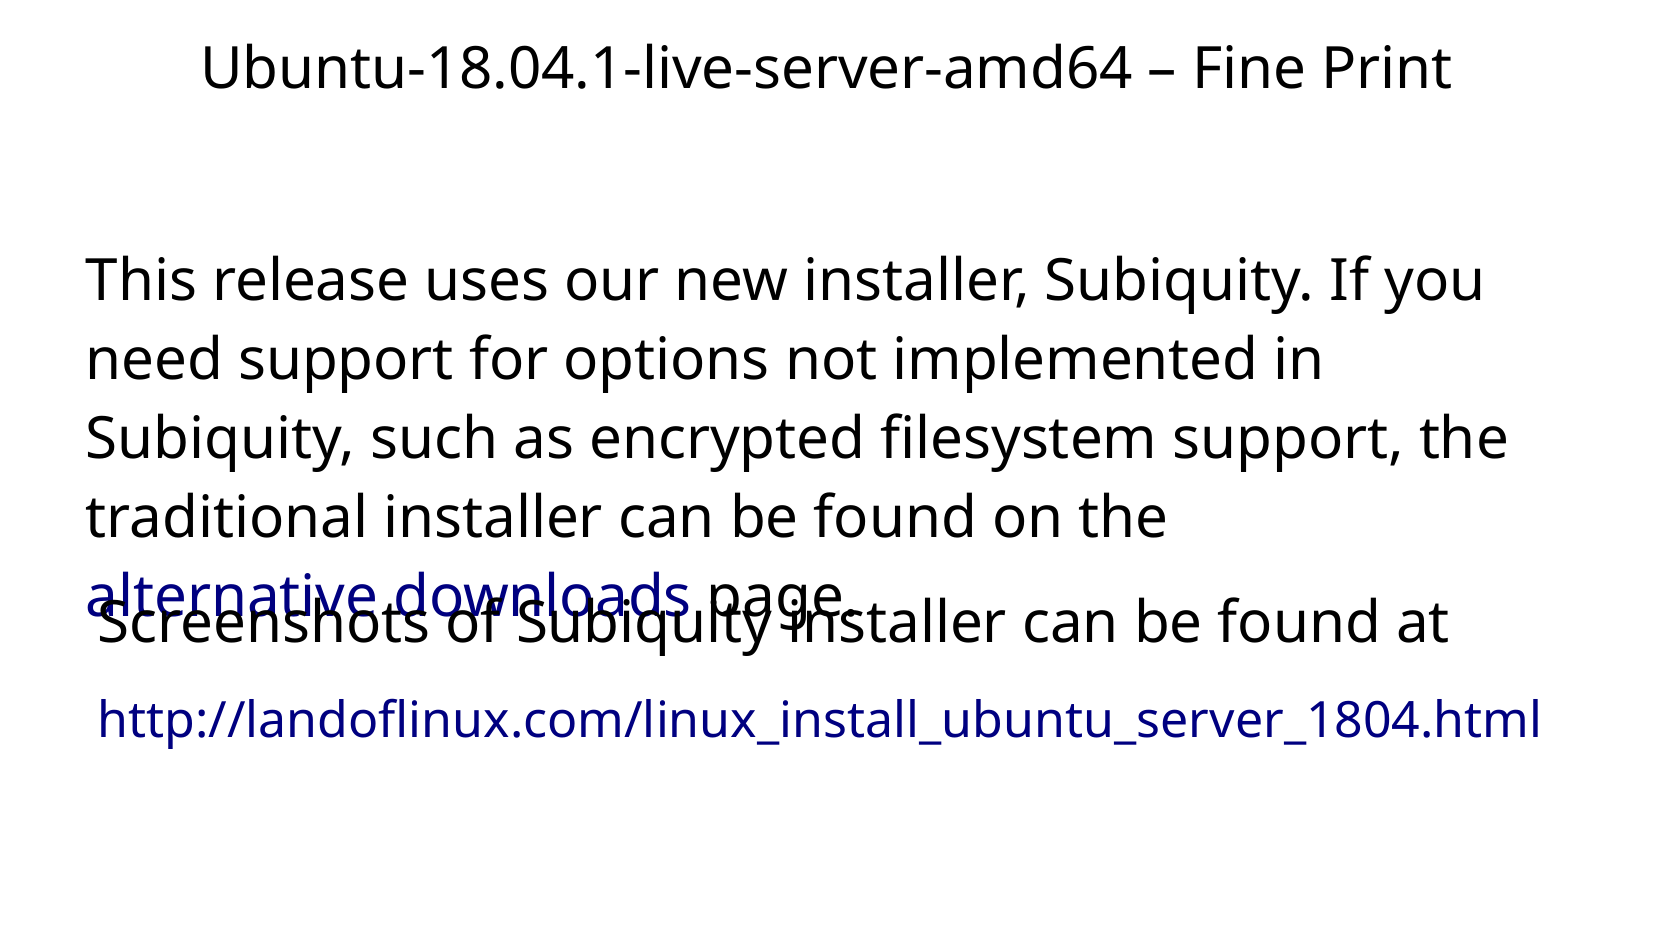

# Ubuntu-18.04.1-live-server-amd64 – Fine Print
This release uses our new installer, Subiquity. If you need support for options not implemented in Subiquity, such as encrypted filesystem support, the traditional installer can be found on the alternative downloads page.
Screenshots of Subiquity installer can be found at
http://landoflinux.com/linux_install_ubuntu_server_1804.html